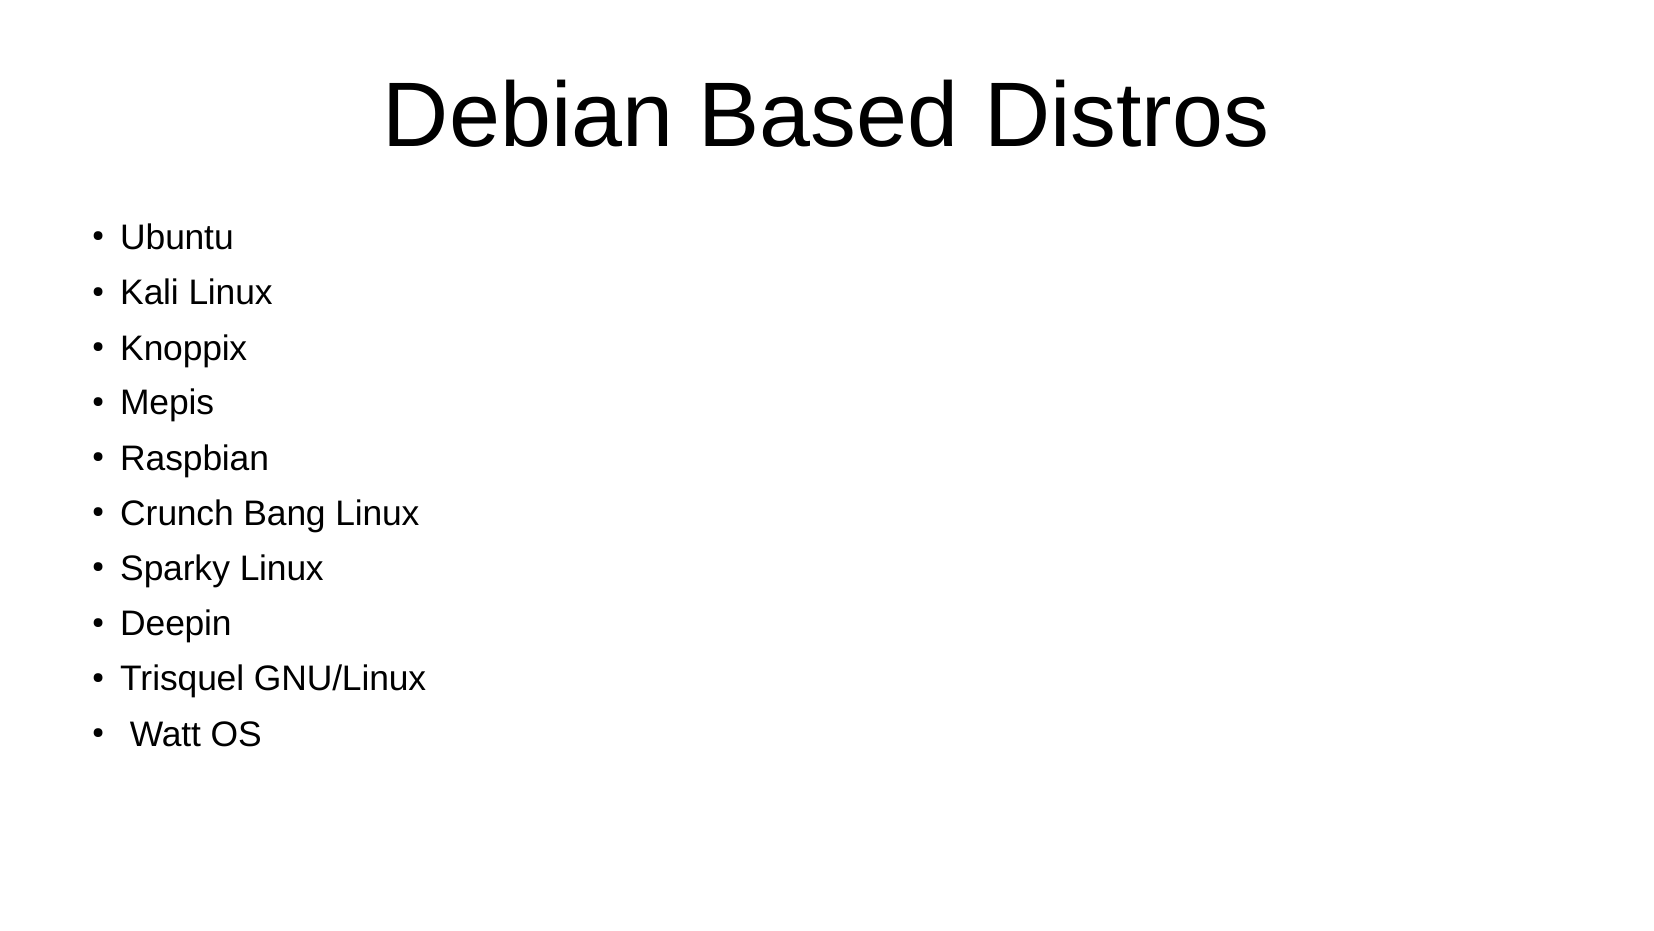

# Debian Based Distros
Ubuntu
Kali Linux
Knoppix
Mepis
Raspbian
Crunch Bang Linux
Sparky Linux
Deepin
Trisquel GNU/Linux
 Watt OS